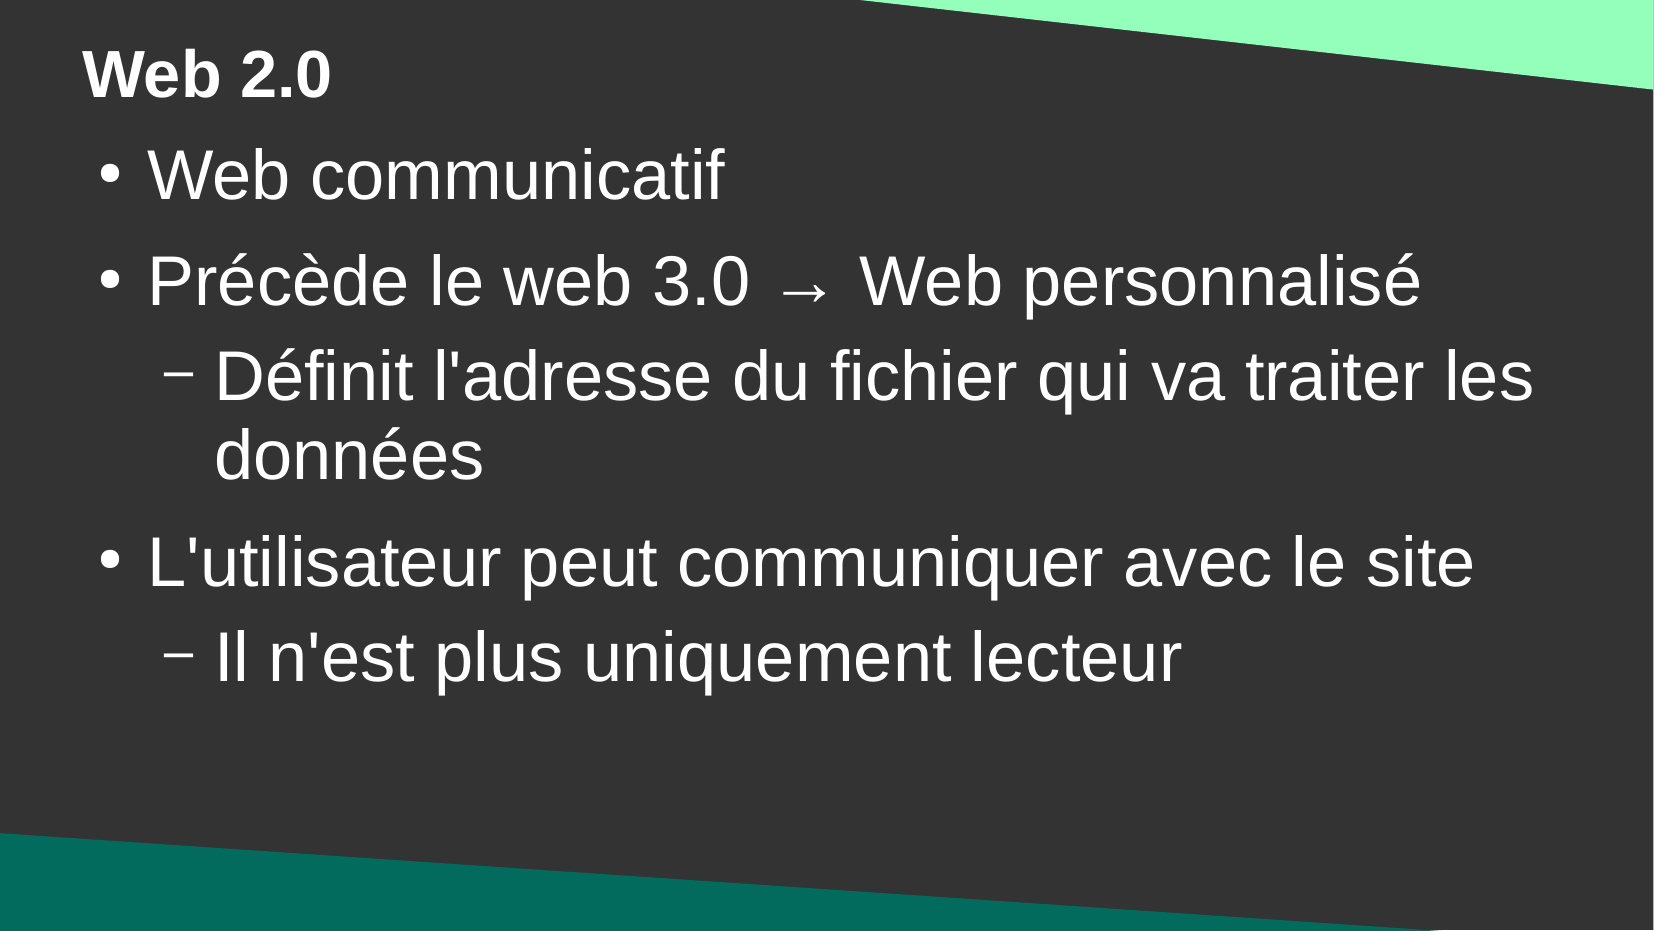

# Web 2.0
Web communicatif
Précède le web 3.0 → Web personnalisé
Définit l'adresse du fichier qui va traiter les données
L'utilisateur peut communiquer avec le site
Il n'est plus uniquement lecteur